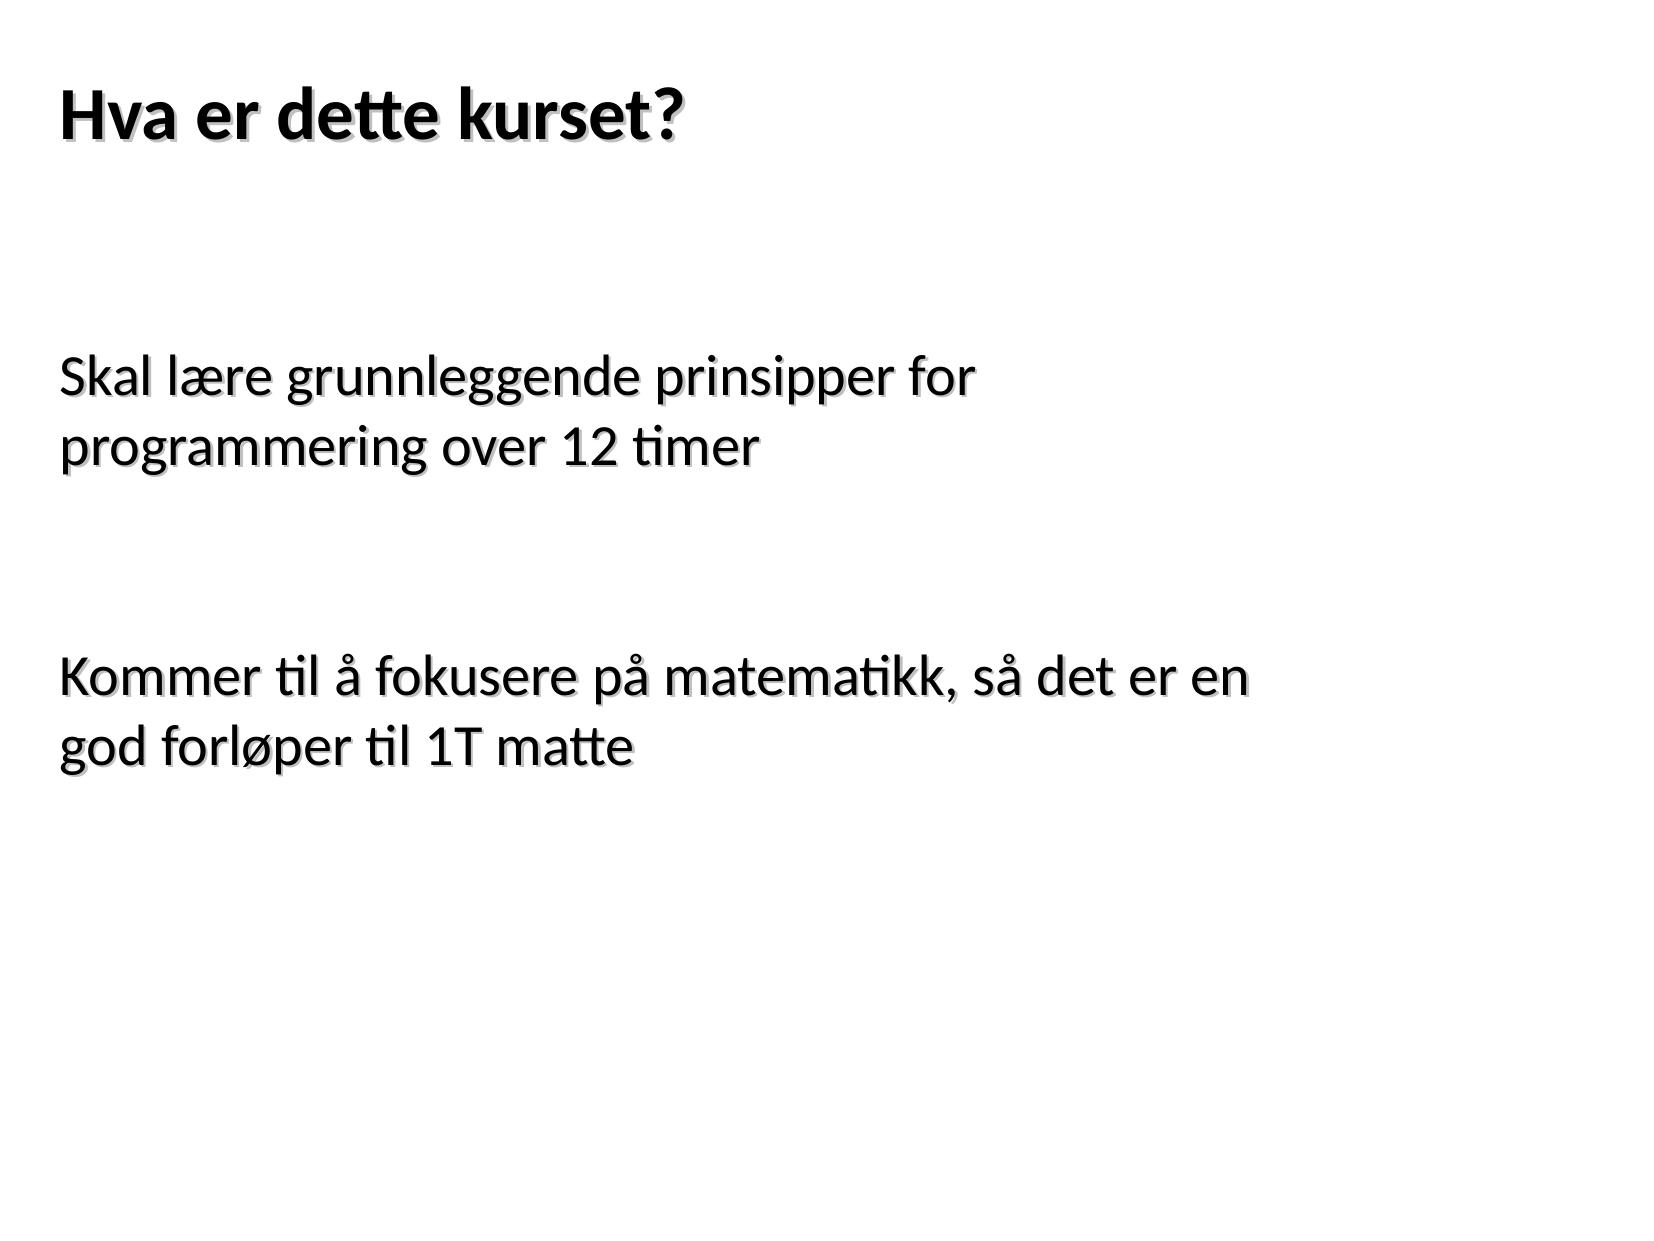

Hva er dette kurset?
Skal lære grunnleggende prinsipper for programmering over 12 timer
Kommer til å fokusere på matematikk, så det er en god forløper til 1T matte